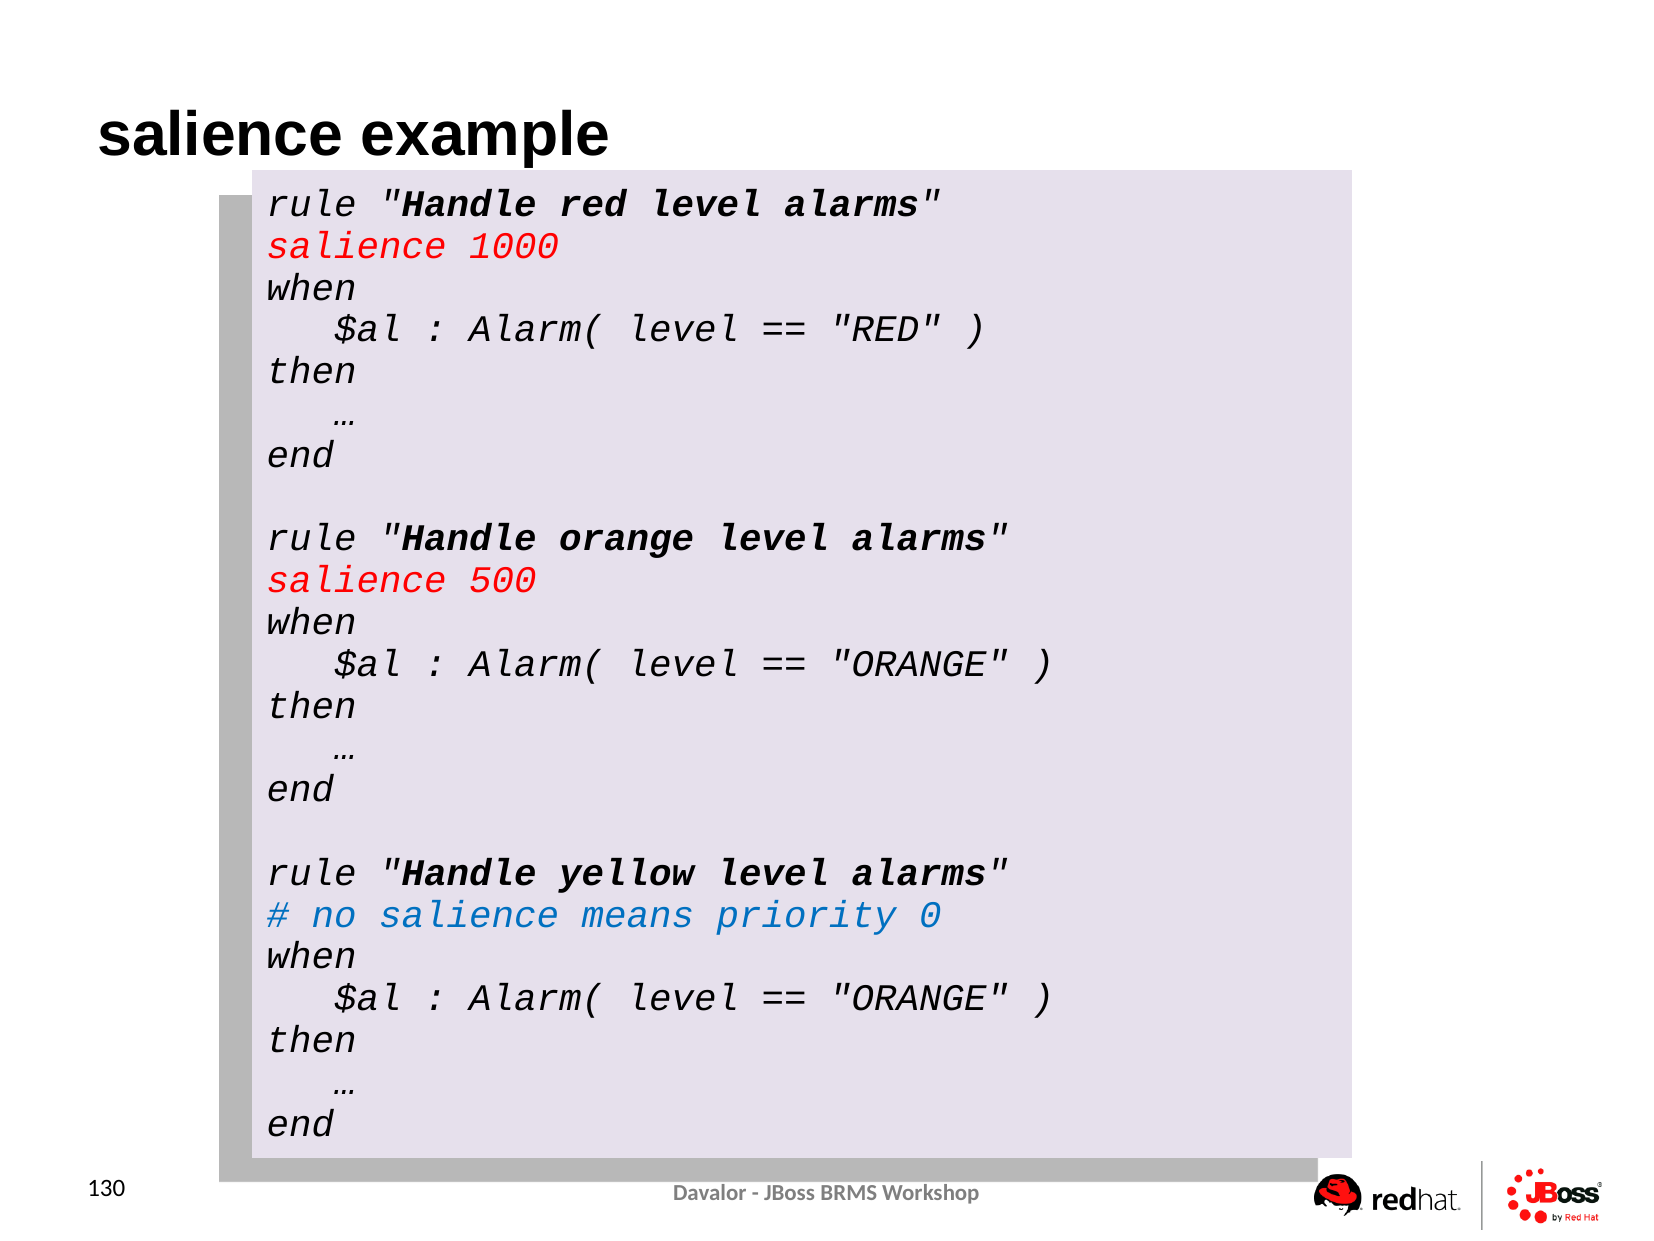

# salience example
rule "Handle red level alarms"
salience 1000
when
   $al : Alarm( level == "RED" )
then
   …
end
rule "Handle orange level alarms"
salience 500
when
   $al : Alarm( level == "ORANGE" )
then
   …
end
rule "Handle yellow level alarms"
# no salience means priority 0 when    $al : Alarm( level == "ORANGE" ) then   …
end